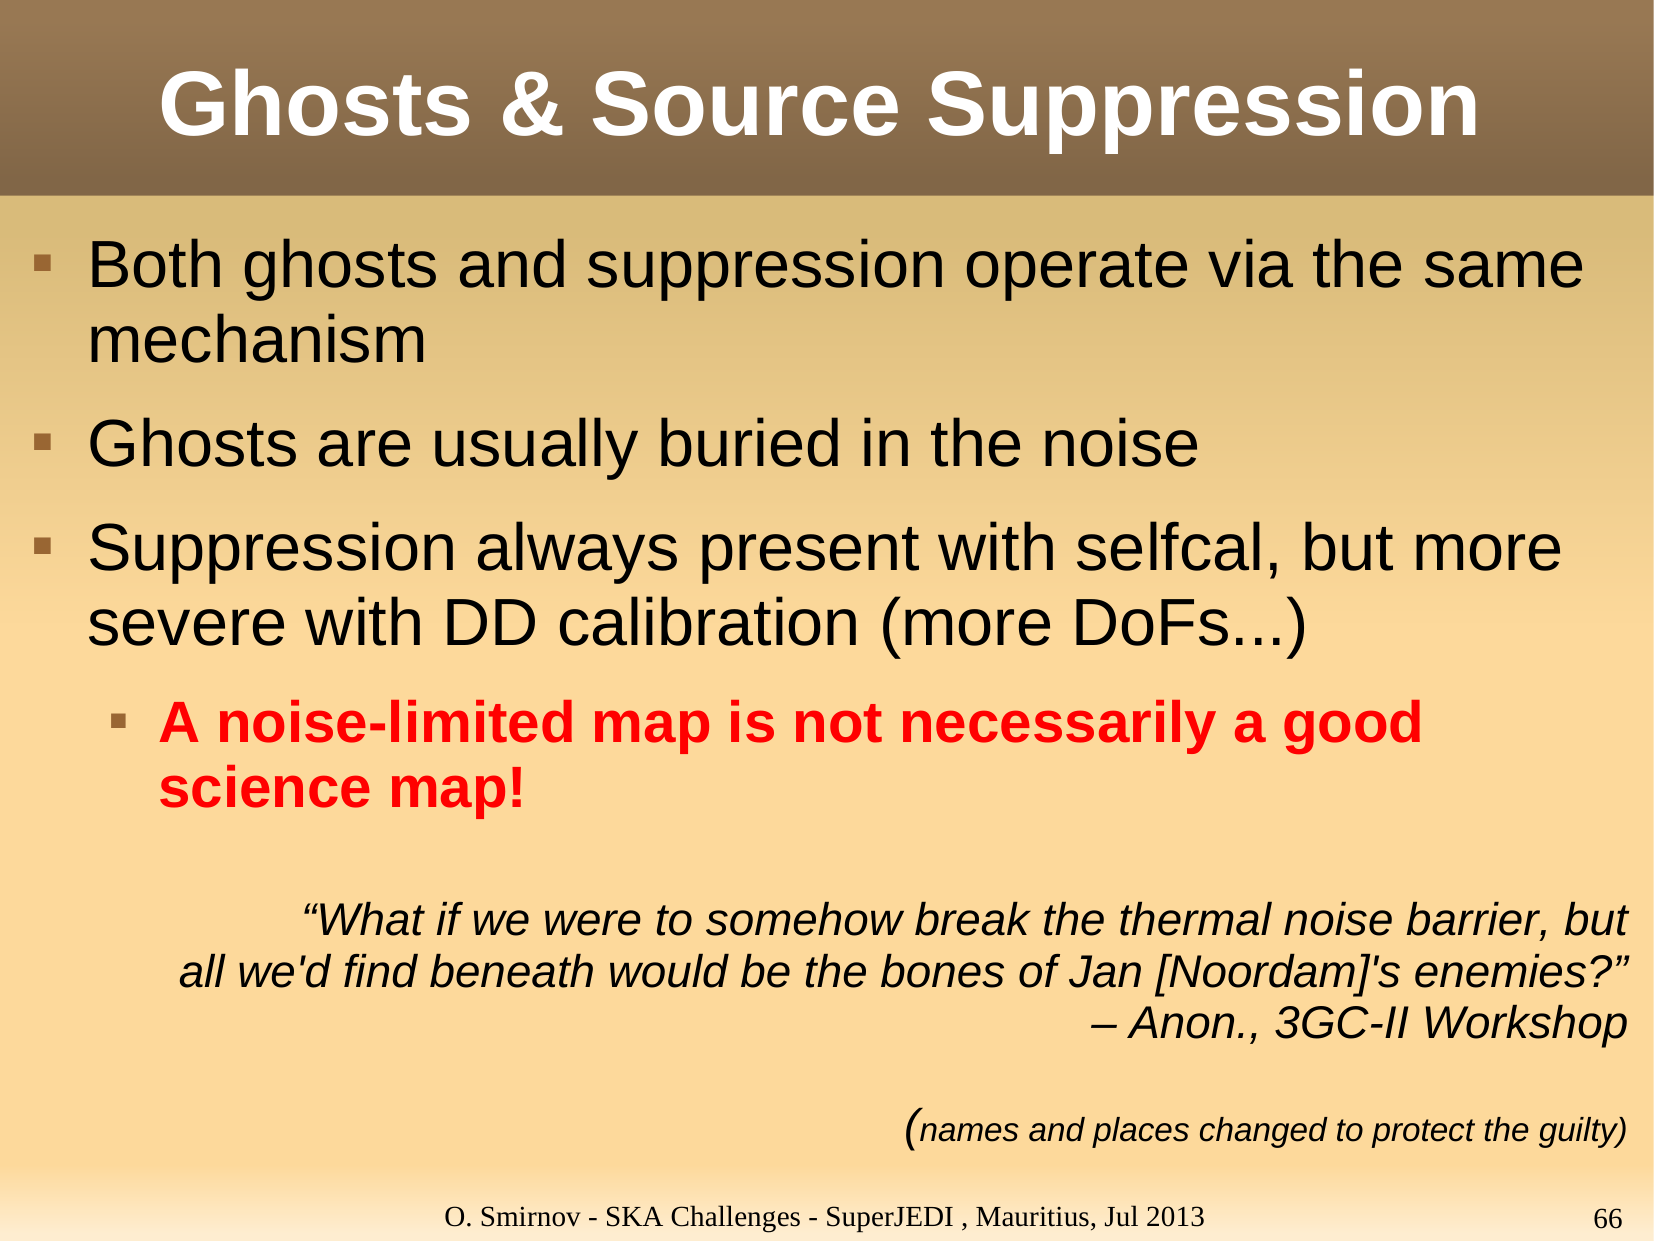

# Ghosts & Source Suppression
Both ghosts and suppression operate via the same mechanism
Ghosts are usually buried in the noise
Suppression always present with selfcal, but more severe with DD calibration (more DoFs...)
A noise-limited map is not necessarily a good science map!
“What if we were to somehow break the thermal noise barrier, but
all we'd find beneath would be the bones of Jan [Noordam]'s enemies?”
					– Anon., 3GC-II Workshop
(names and places changed to protect the guilty)
O. Smirnov - SKA Challenges - SuperJEDI , Mauritius, Jul 2013
66